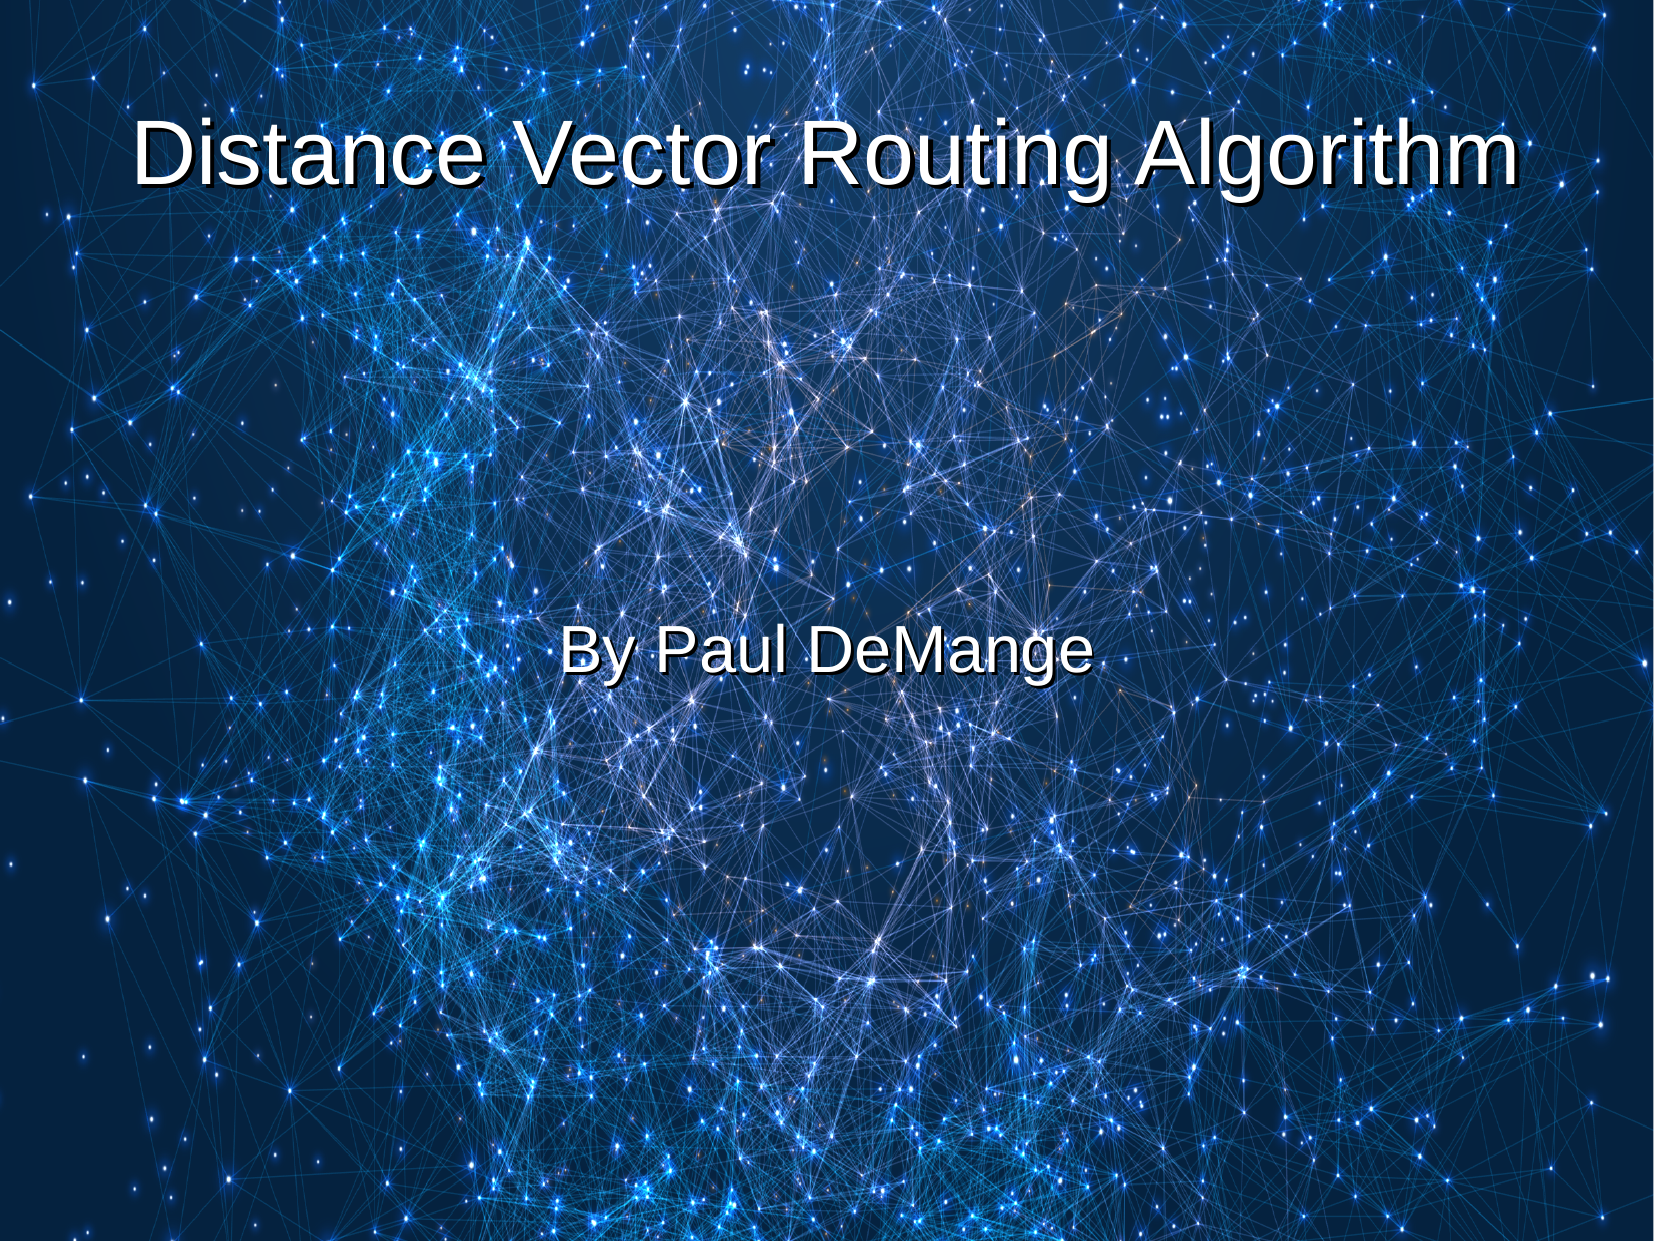

# Distance Vector Routing Algorithm
By Paul DeMange